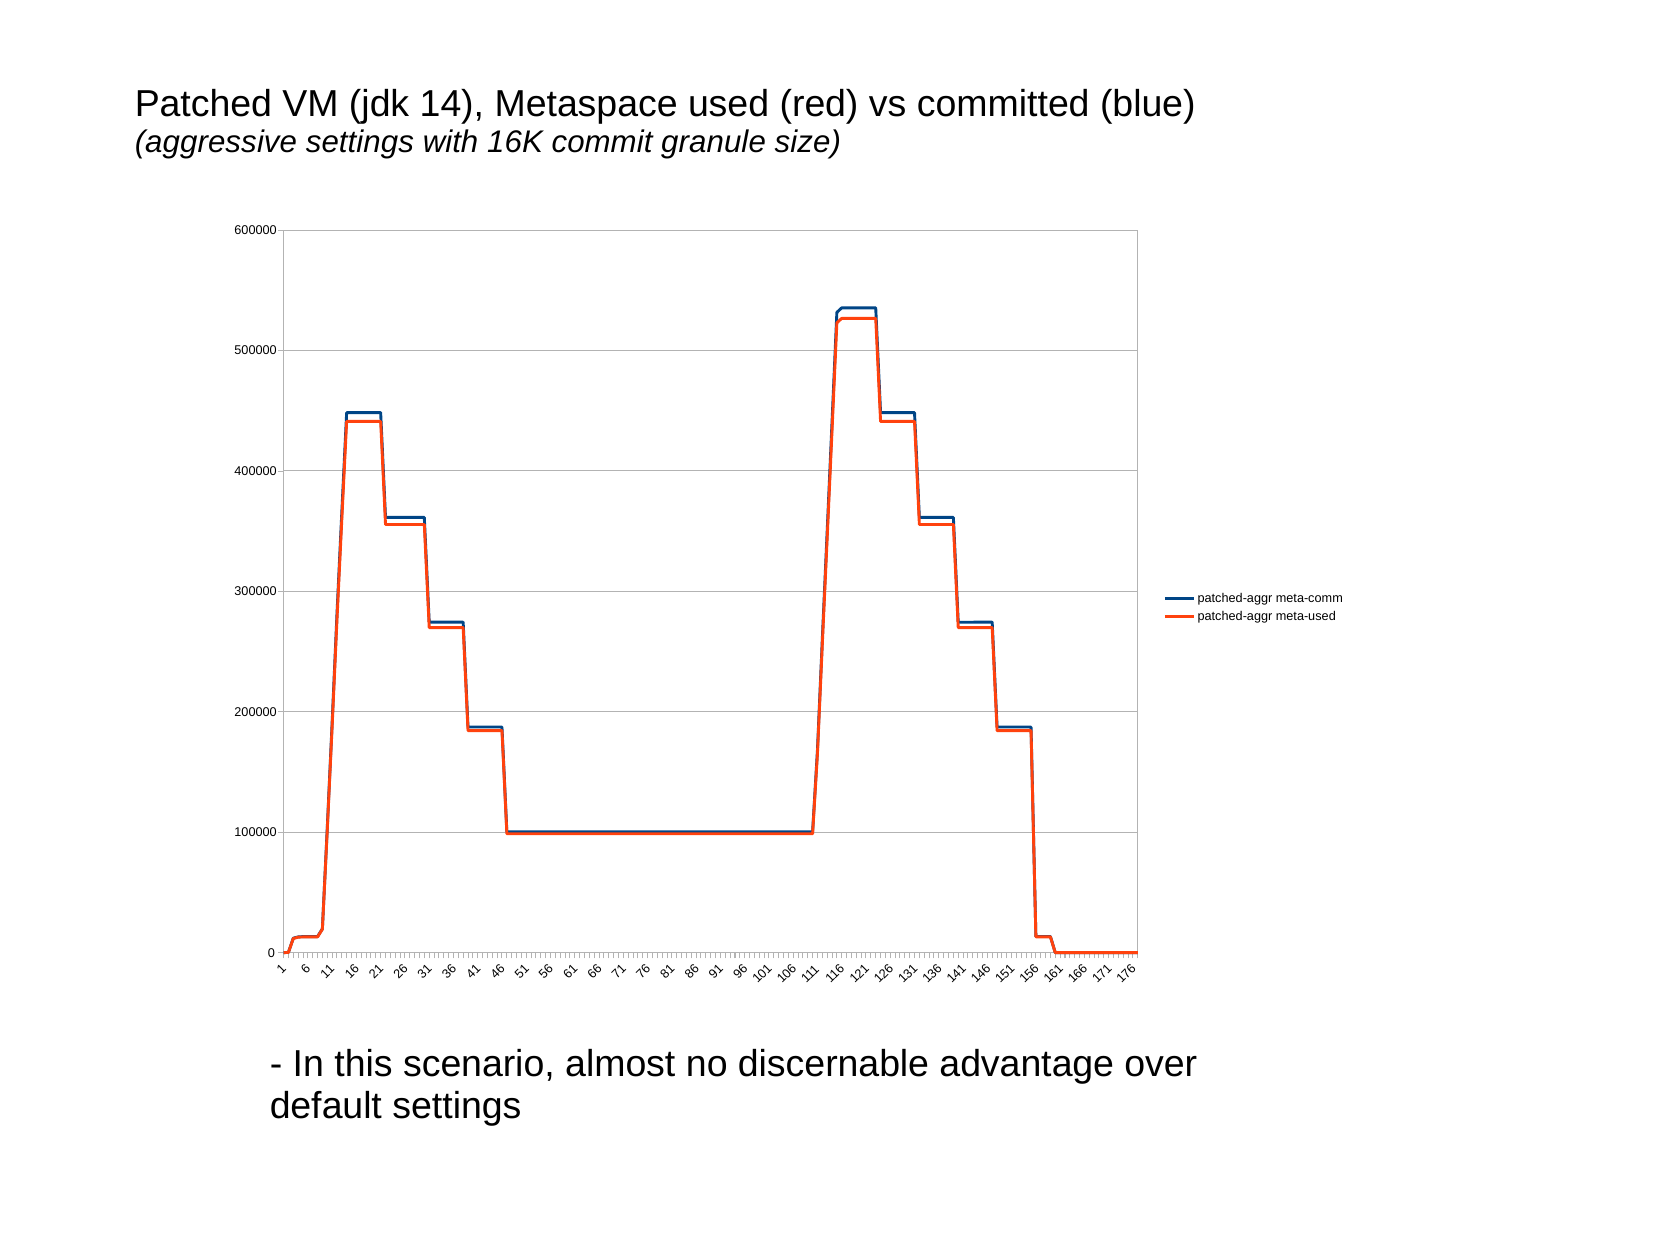

Patched VM (jdk 14), Metaspace used (red) vs committed (blue)
(aggressive settings with 16K commit granule size)
- In this scenario, almost no discernable advantage over default settings